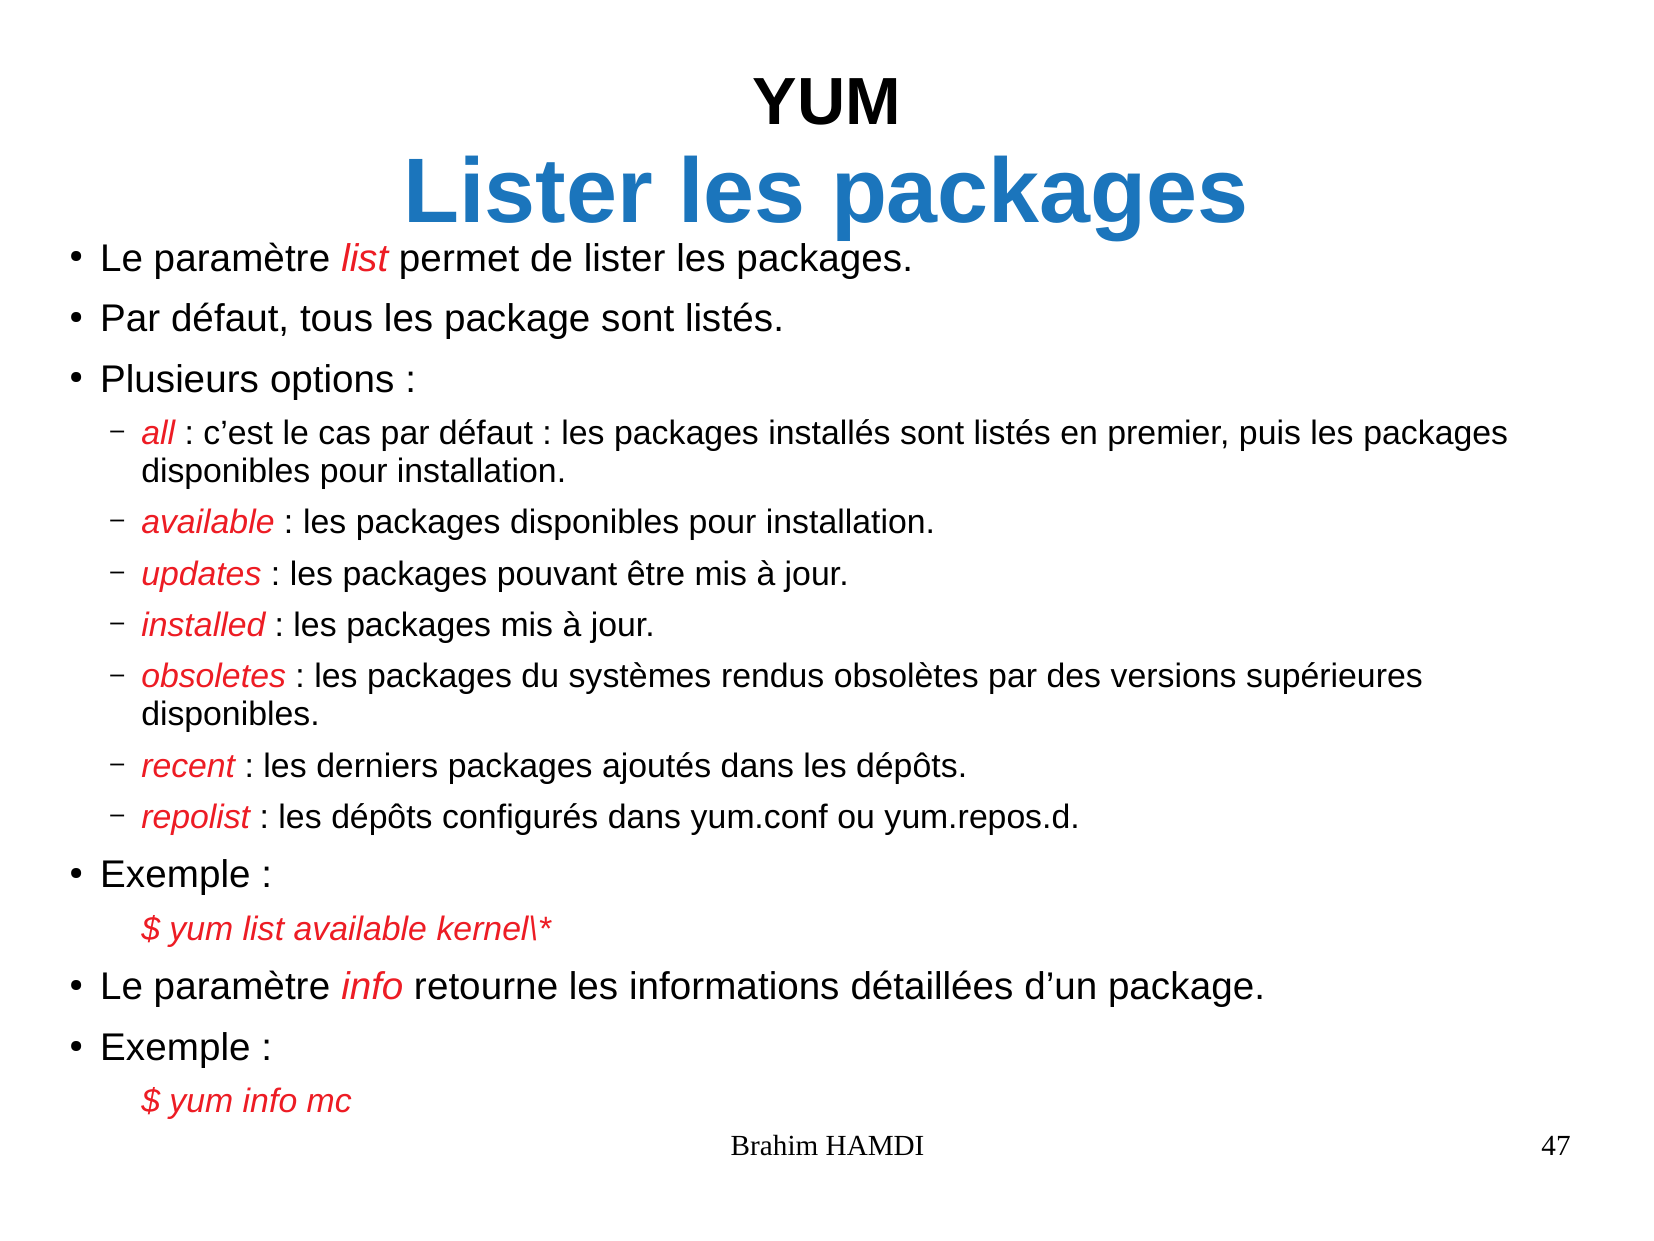

# YUM Lister les packages
Le paramètre list permet de lister les packages.
Par défaut, tous les package sont listés.
Plusieurs options :
all : c’est le cas par défaut : les packages installés sont listés en premier, puis les packages disponibles pour installation.
available : les packages disponibles pour installation.
updates : les packages pouvant être mis à jour.
installed : les packages mis à jour.
obsoletes : les packages du systèmes rendus obsolètes par des versions supérieures disponibles.
recent : les derniers packages ajoutés dans les dépôts.
repolist : les dépôts configurés dans yum.conf ou yum.repos.d.
Exemple :
$ yum list available kernel\*
Le paramètre info retourne les informations détaillées d’un package.
Exemple :
$ yum info mc
Brahim HAMDI
47